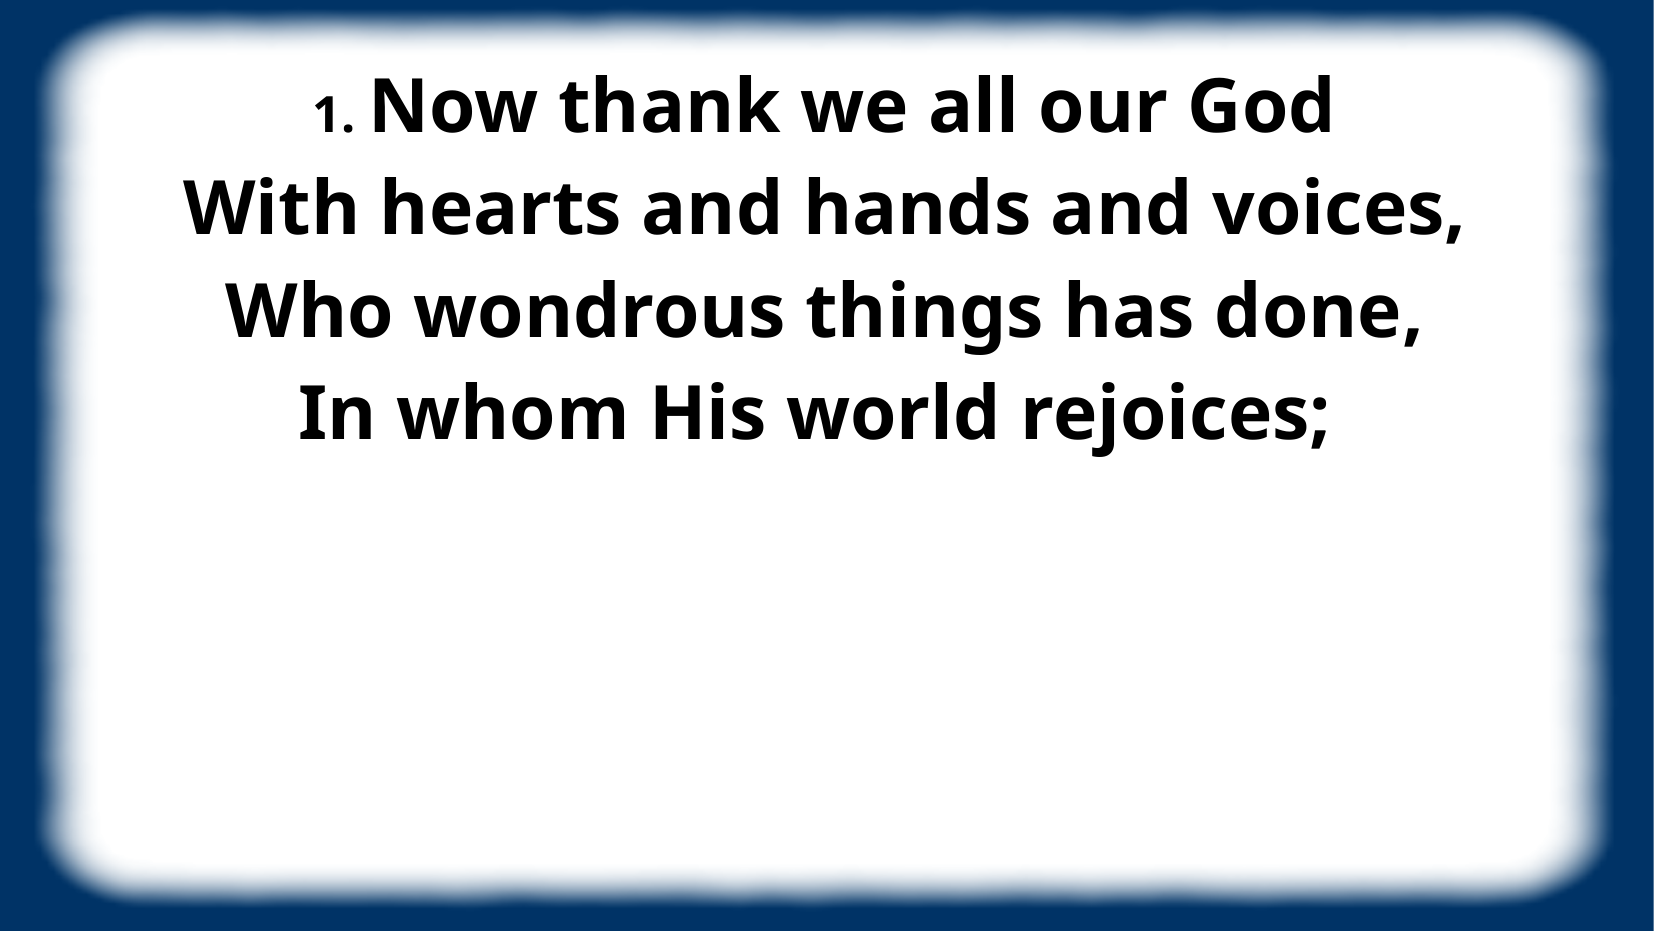

1. Now thank we all our God
With hearts and hands and voices,
Who wondrous things has done,
In whom His world rejoices;